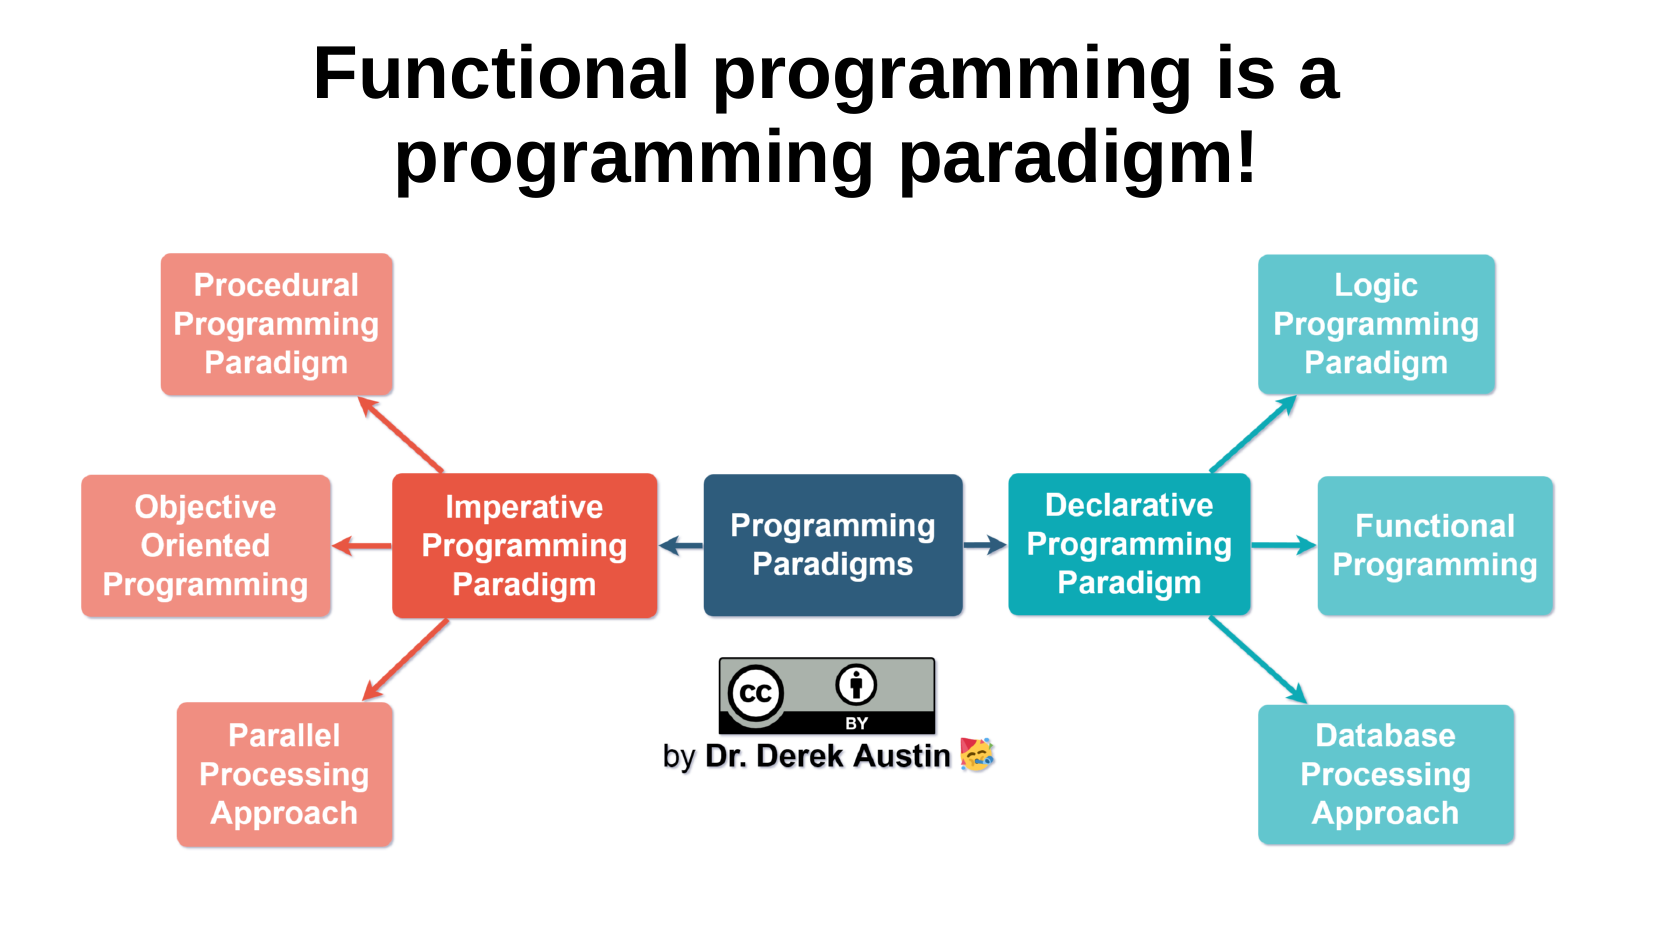

# Functional programming is a programming paradigm!